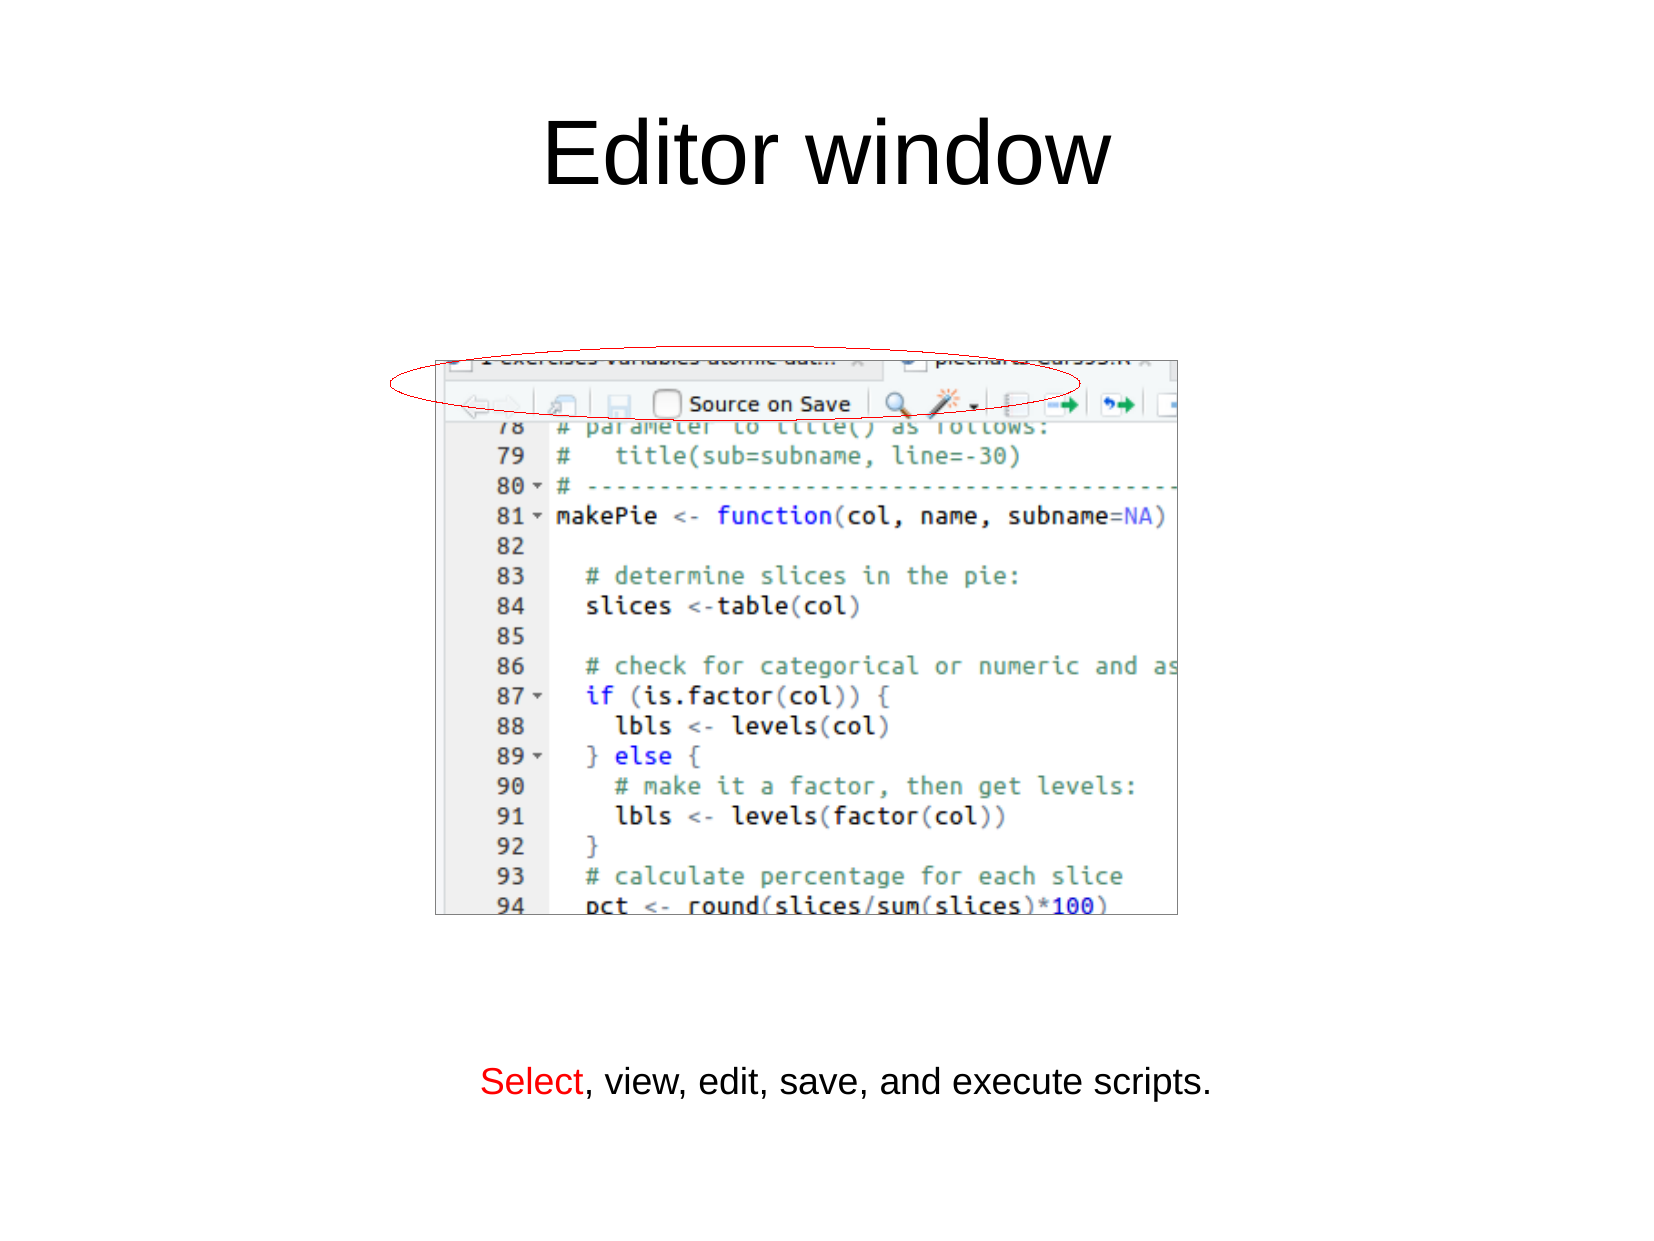

# Editor window
Select, view, edit, save, and execute scripts.